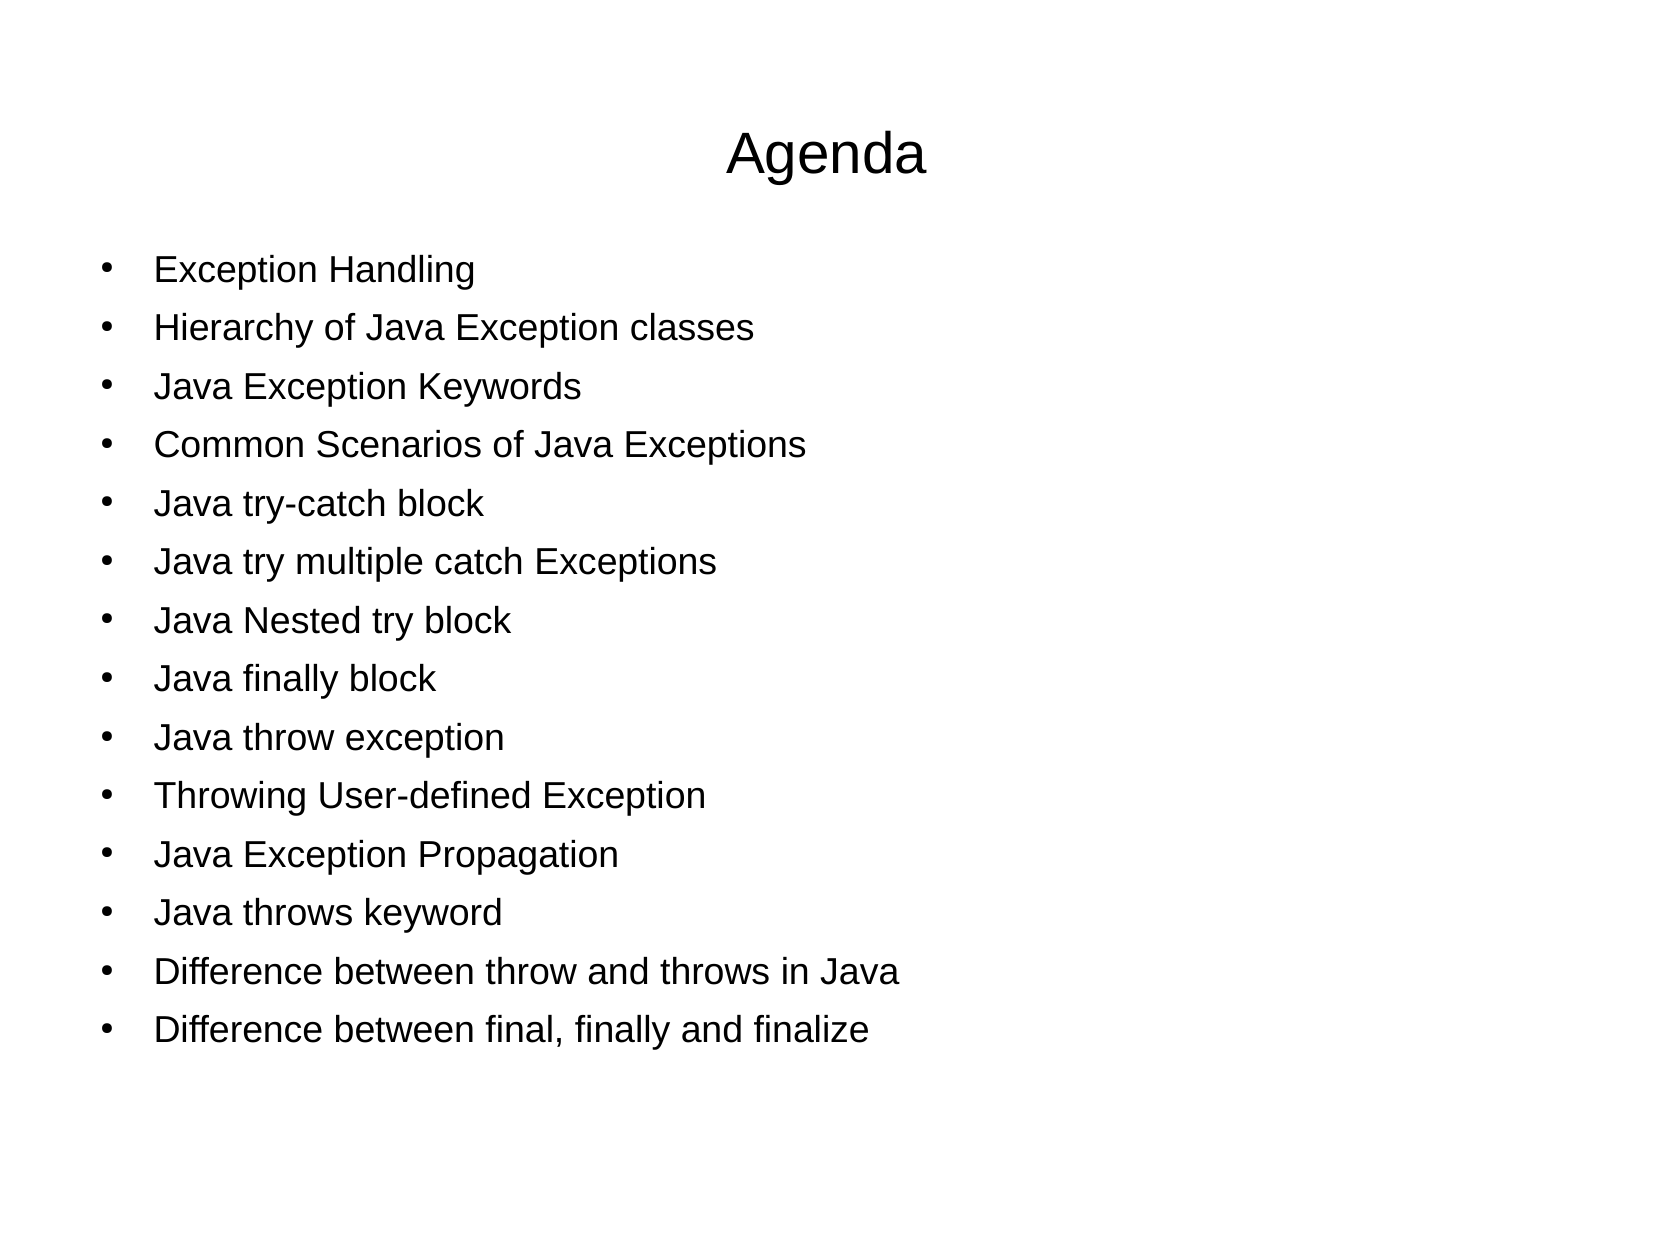

# Agenda
Exception Handling
Hierarchy of Java Exception classes
Java Exception Keywords
Common Scenarios of Java Exceptions
Java try-catch block
Java try multiple catch Exceptions
Java Nested try block
Java finally block
Java throw exception
Throwing User-defined Exception
Java Exception Propagation
Java throws keyword
Difference between throw and throws in Java
Difference between final, finally and finalize